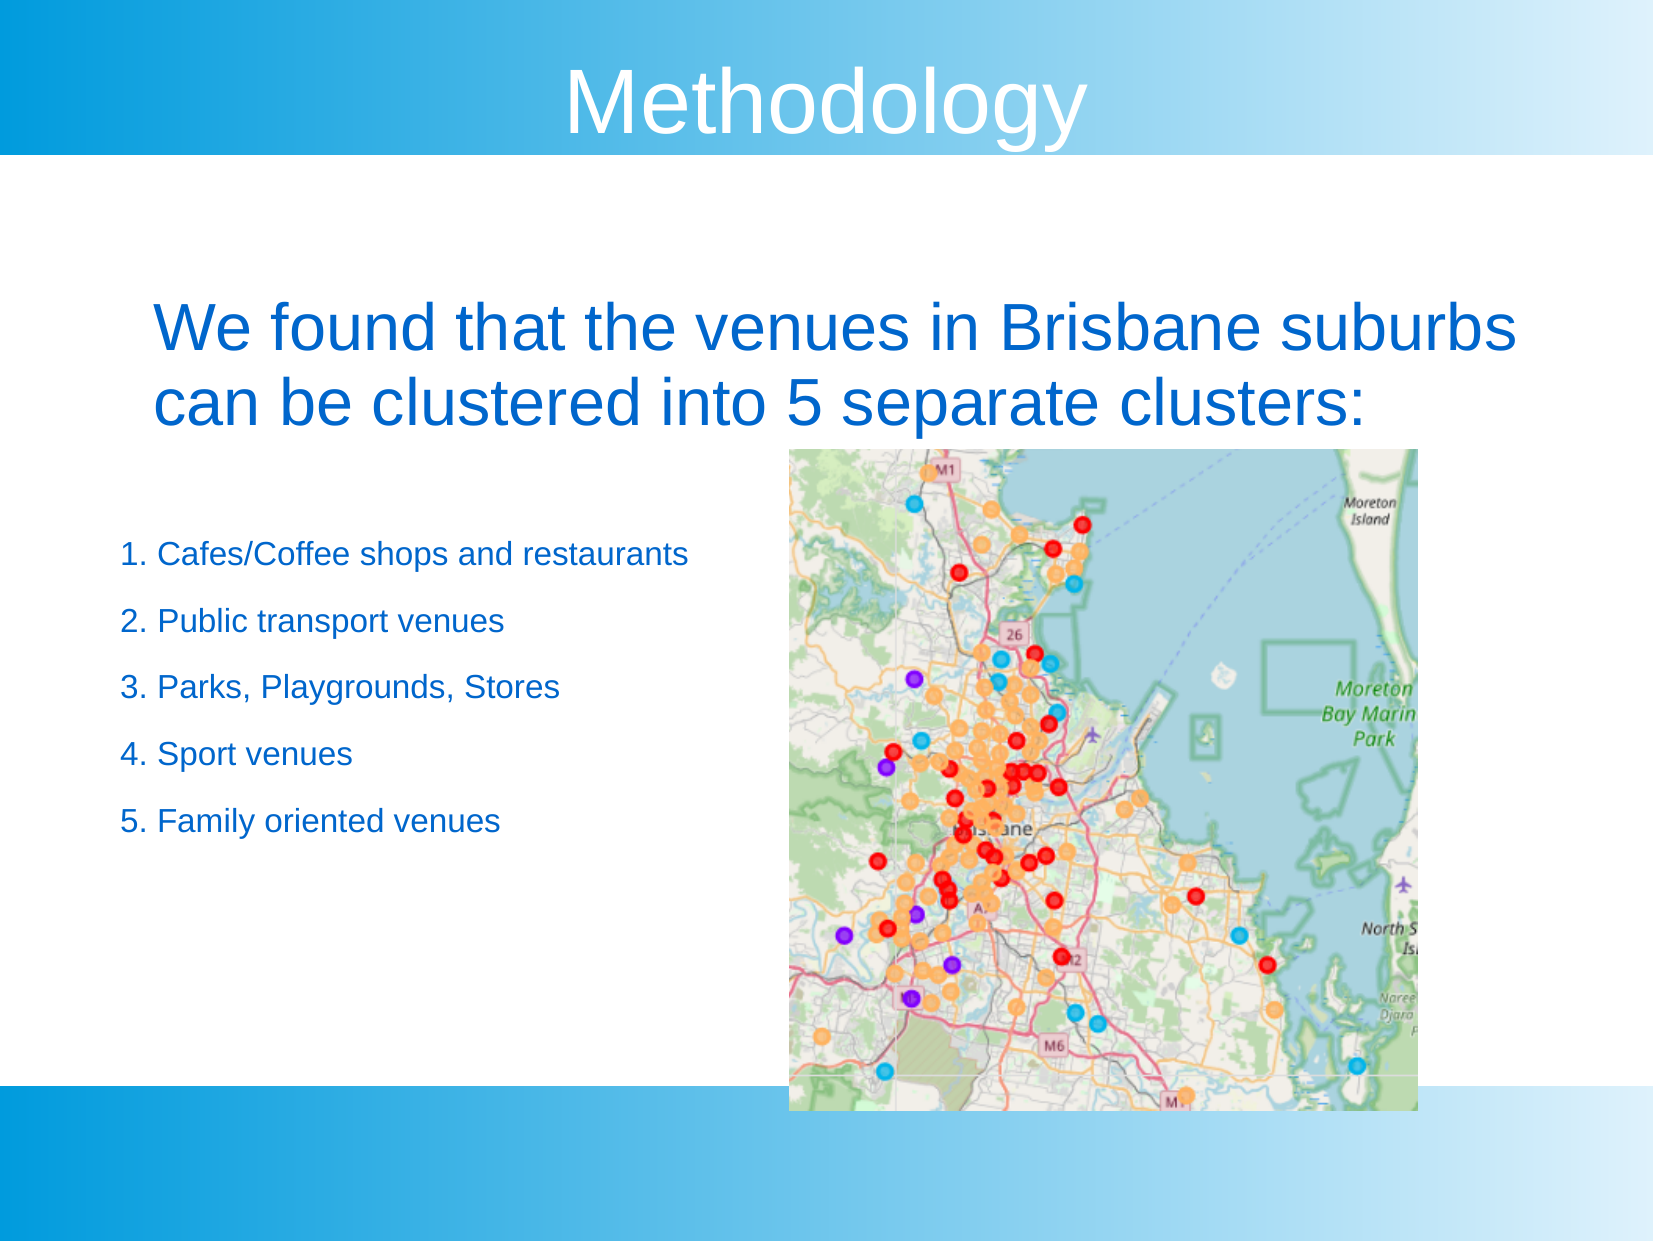

# Methodology
We found that the venues in Brisbane suburbs can be clustered into 5 separate clusters:
1. Cafes/Coffee shops and restaurants
2. Public transport venues
3. Parks, Playgrounds, Stores
4. Sport venues
5. Family oriented venues